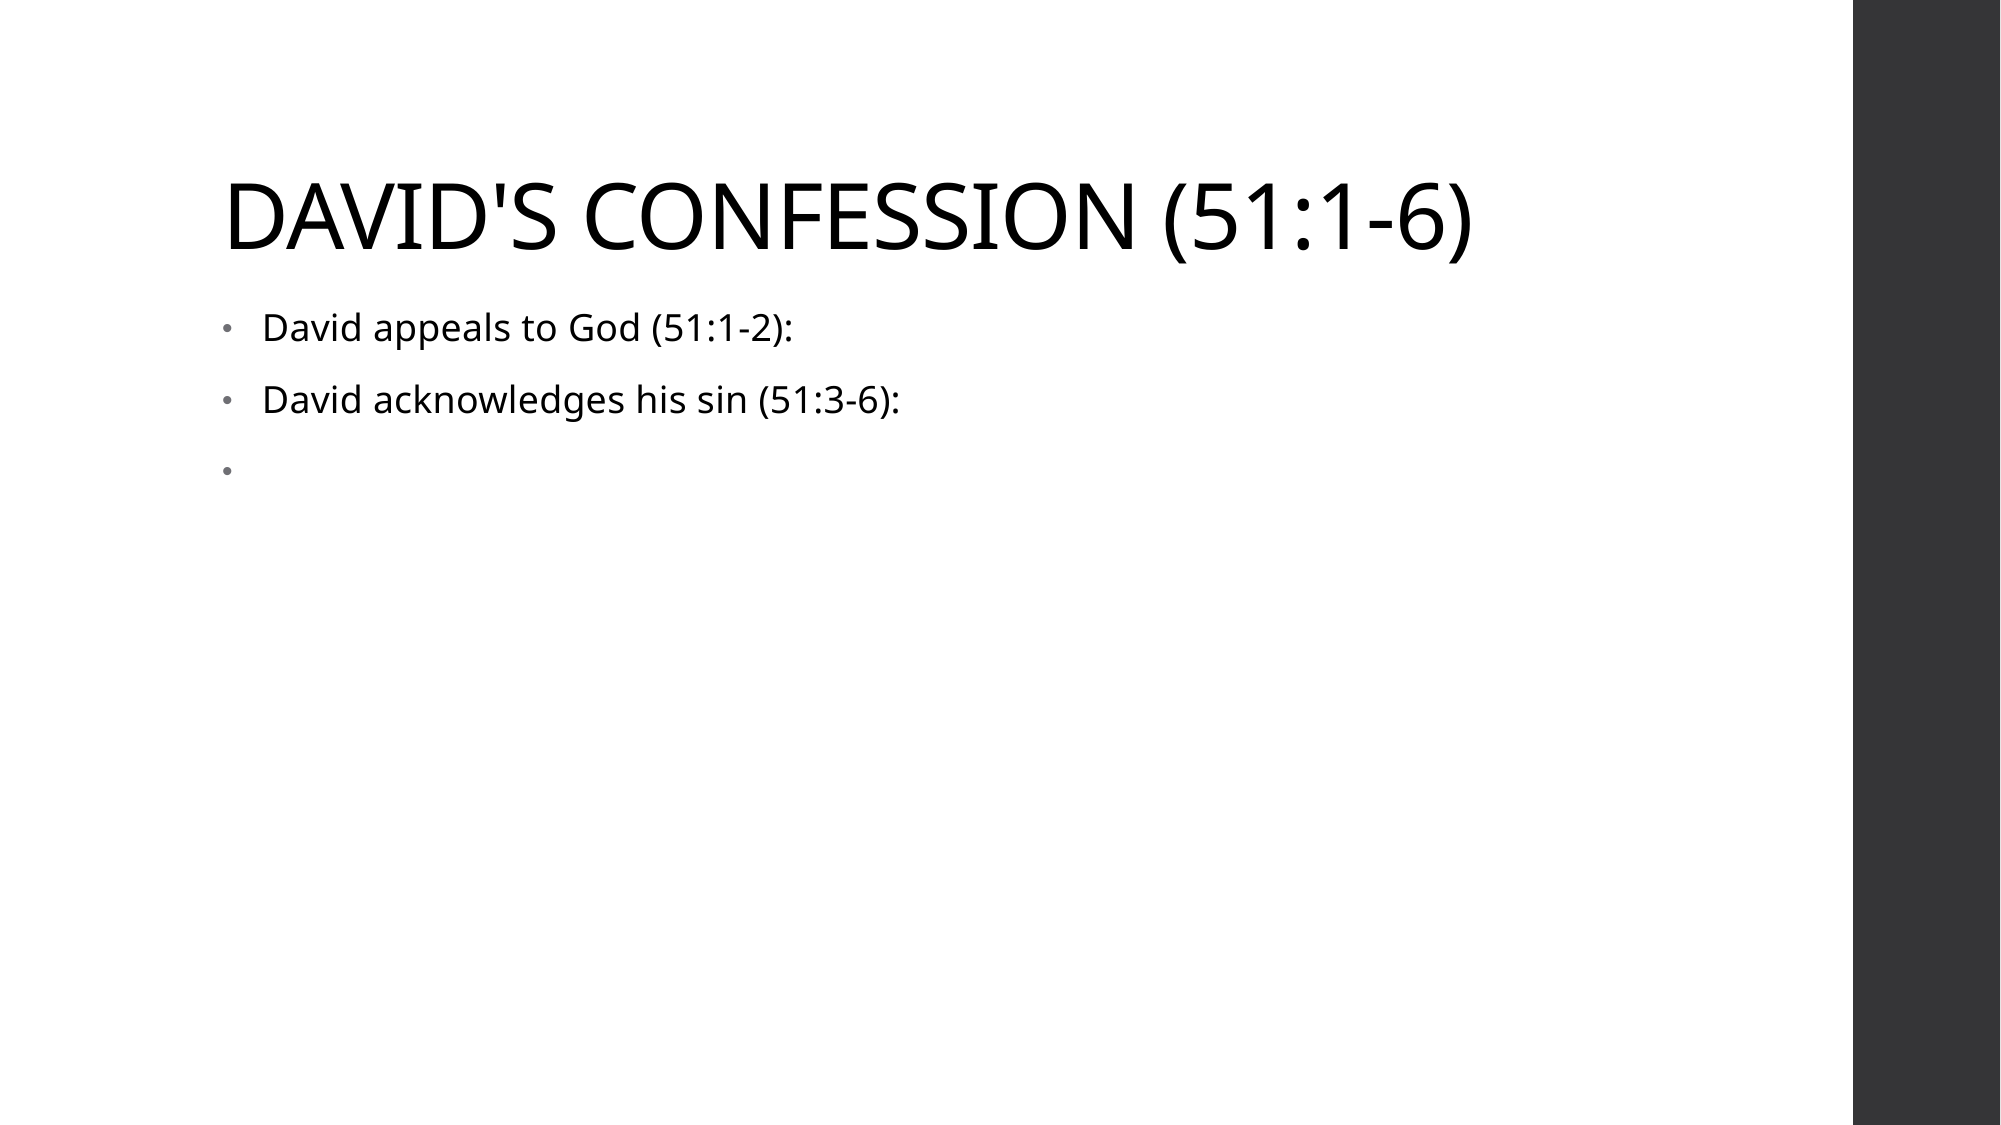

# DAVID'S CONFESSION (51:1-6)
 David appeals to God (51:1-2):
 David acknowledges his sin (51:3-6):